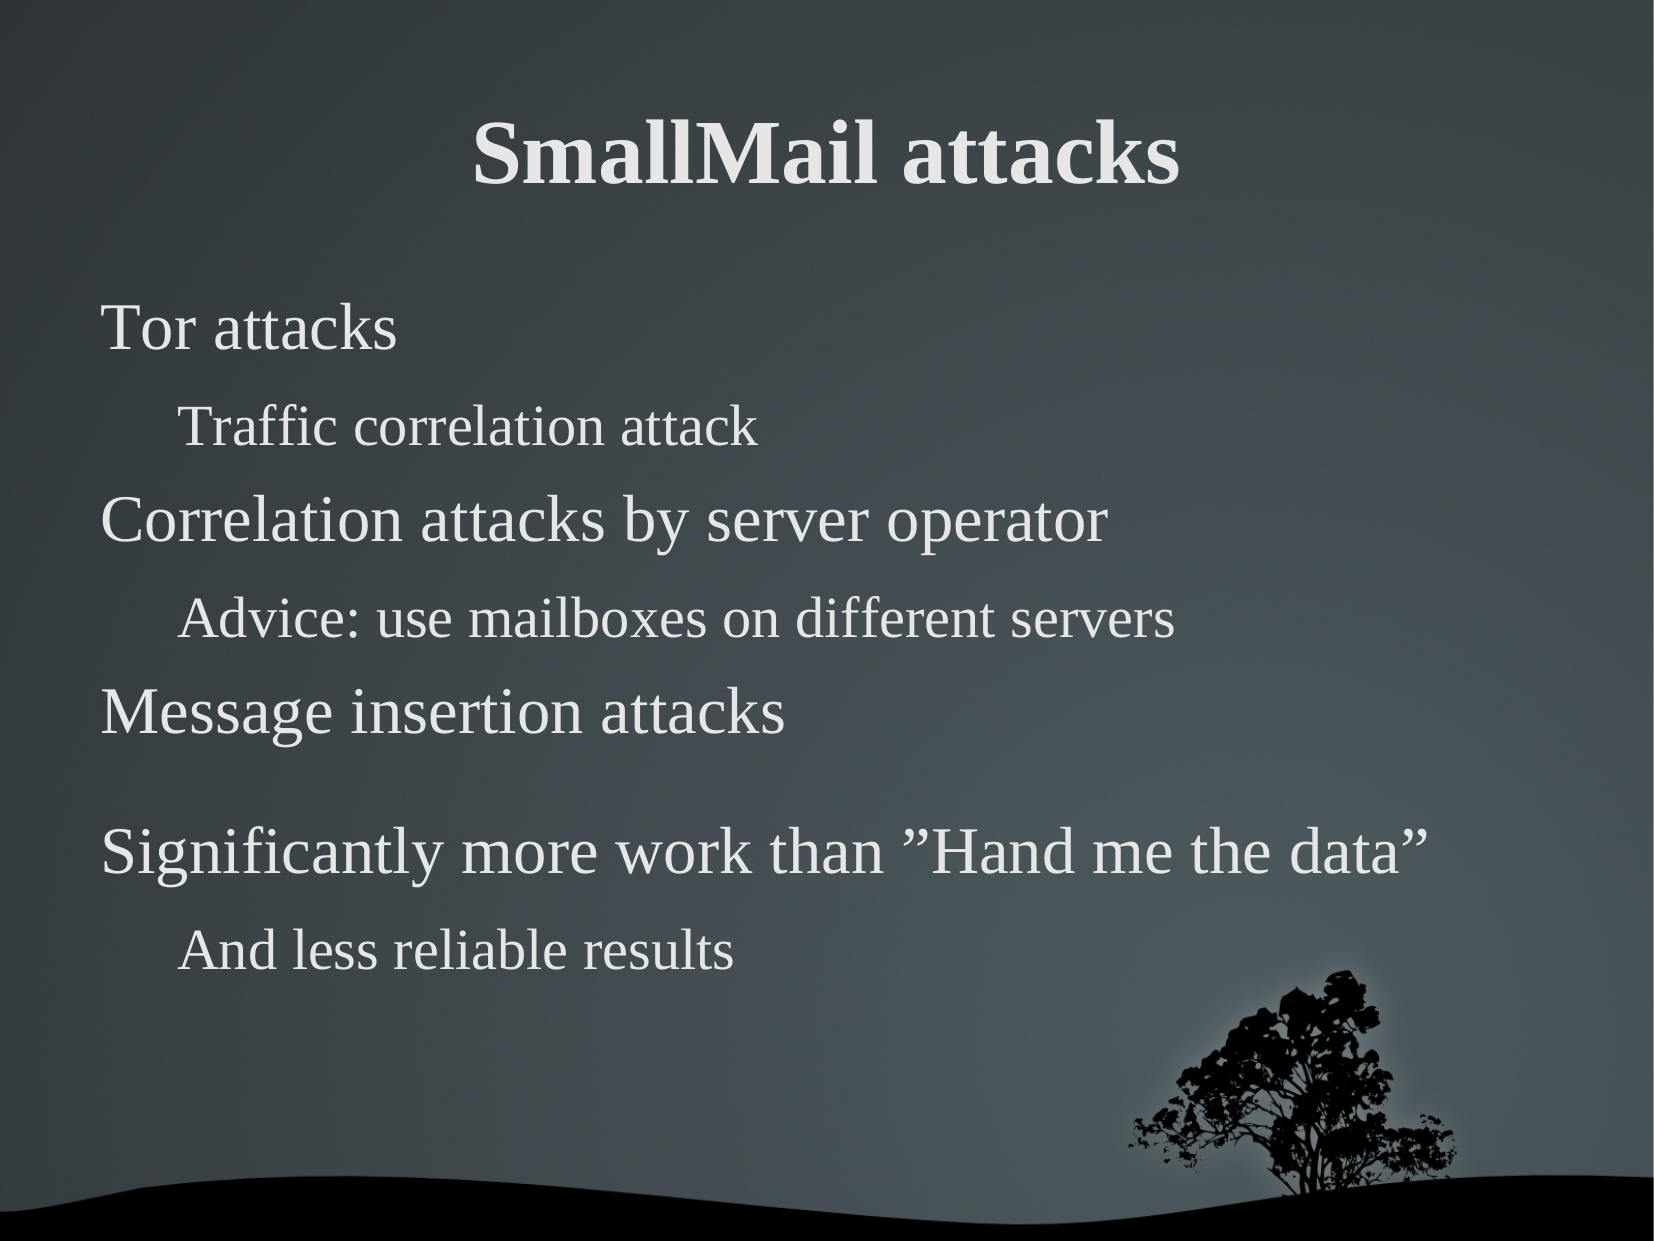

# SmallMail attacks
Tor attacks
Traffic correlation attack
Correlation attacks by server operator
Advice: use mailboxes on different servers
Message insertion attacks
Significantly more work than ”Hand me the data”
And less reliable results